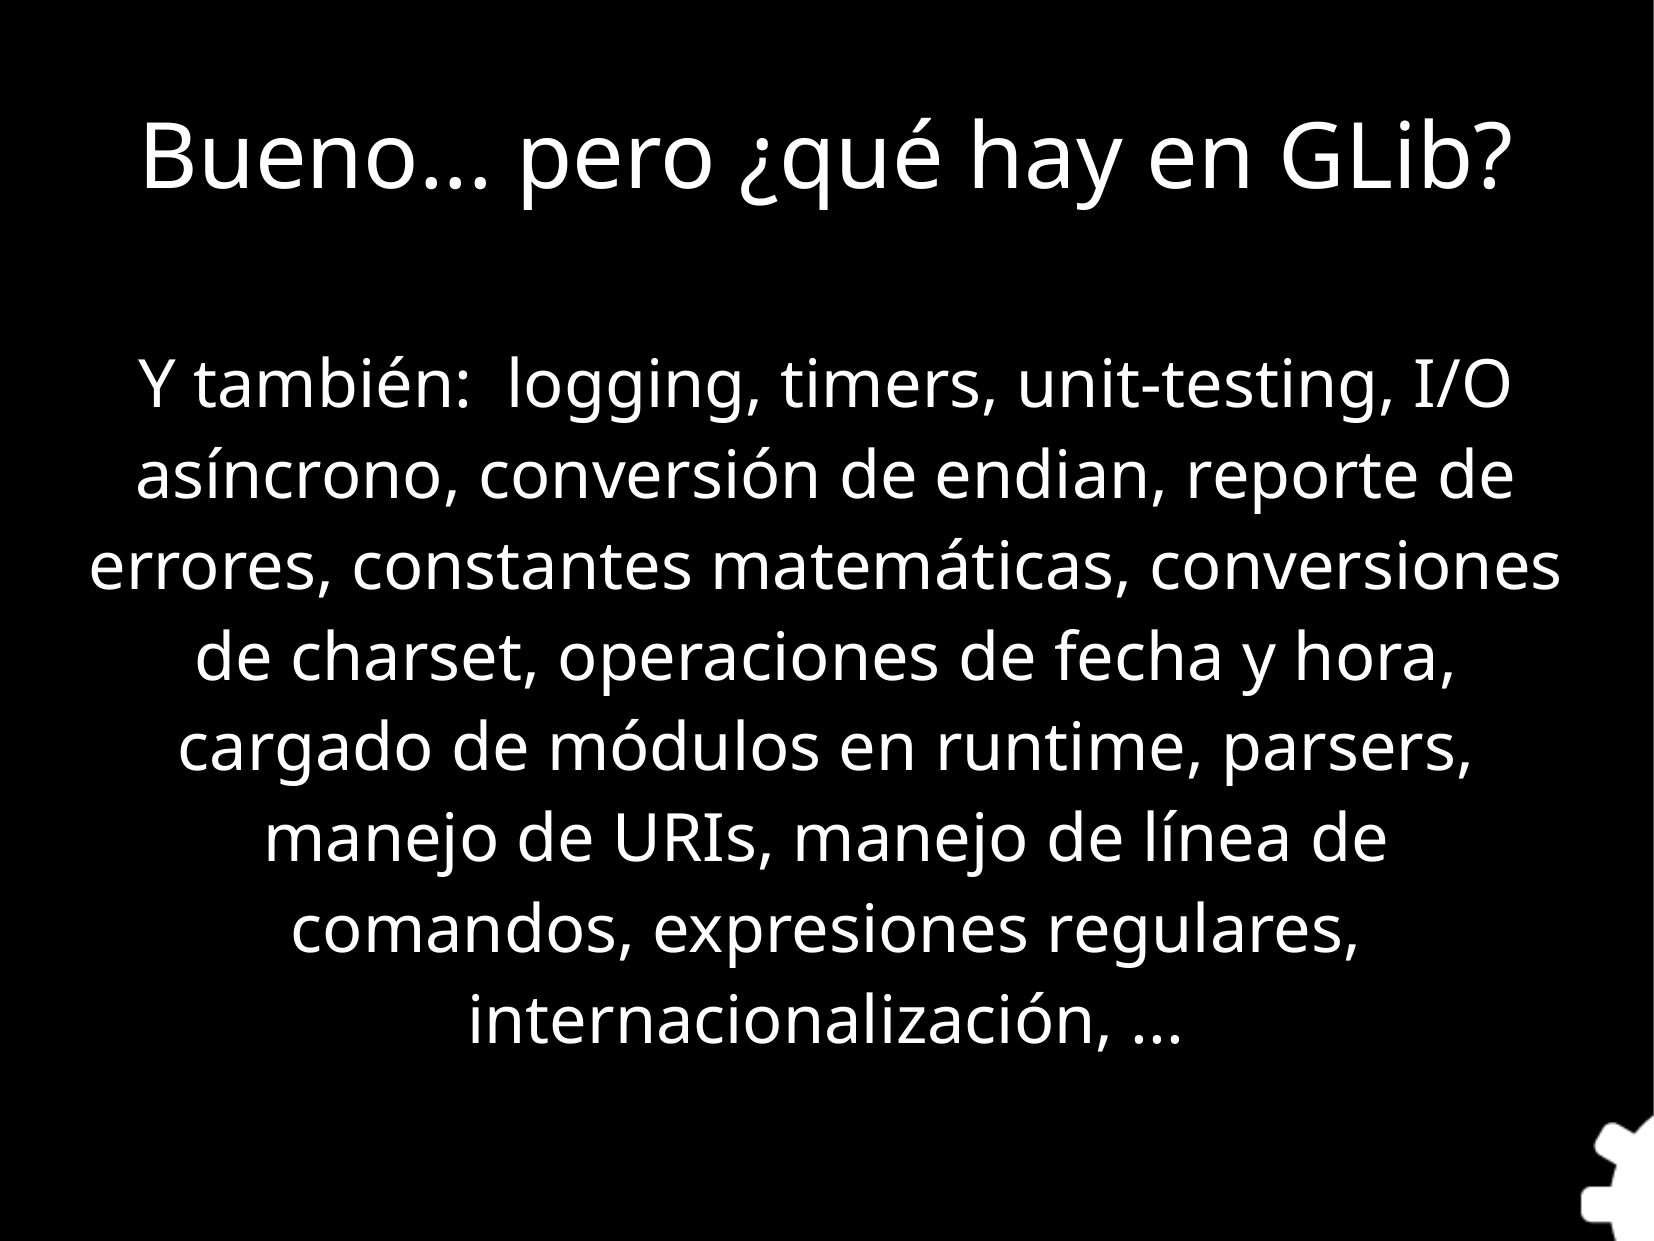

# Bueno... pero ¿qué hay en GLib?
Y también: logging, timers, unit-testing, I/O asíncrono, conversión de endian, reporte de errores, constantes matemáticas, conversiones de charset, operaciones de fecha y hora, cargado de módulos en runtime, parsers, manejo de URIs, manejo de línea de comandos, expresiones regulares, internacionalización, ...